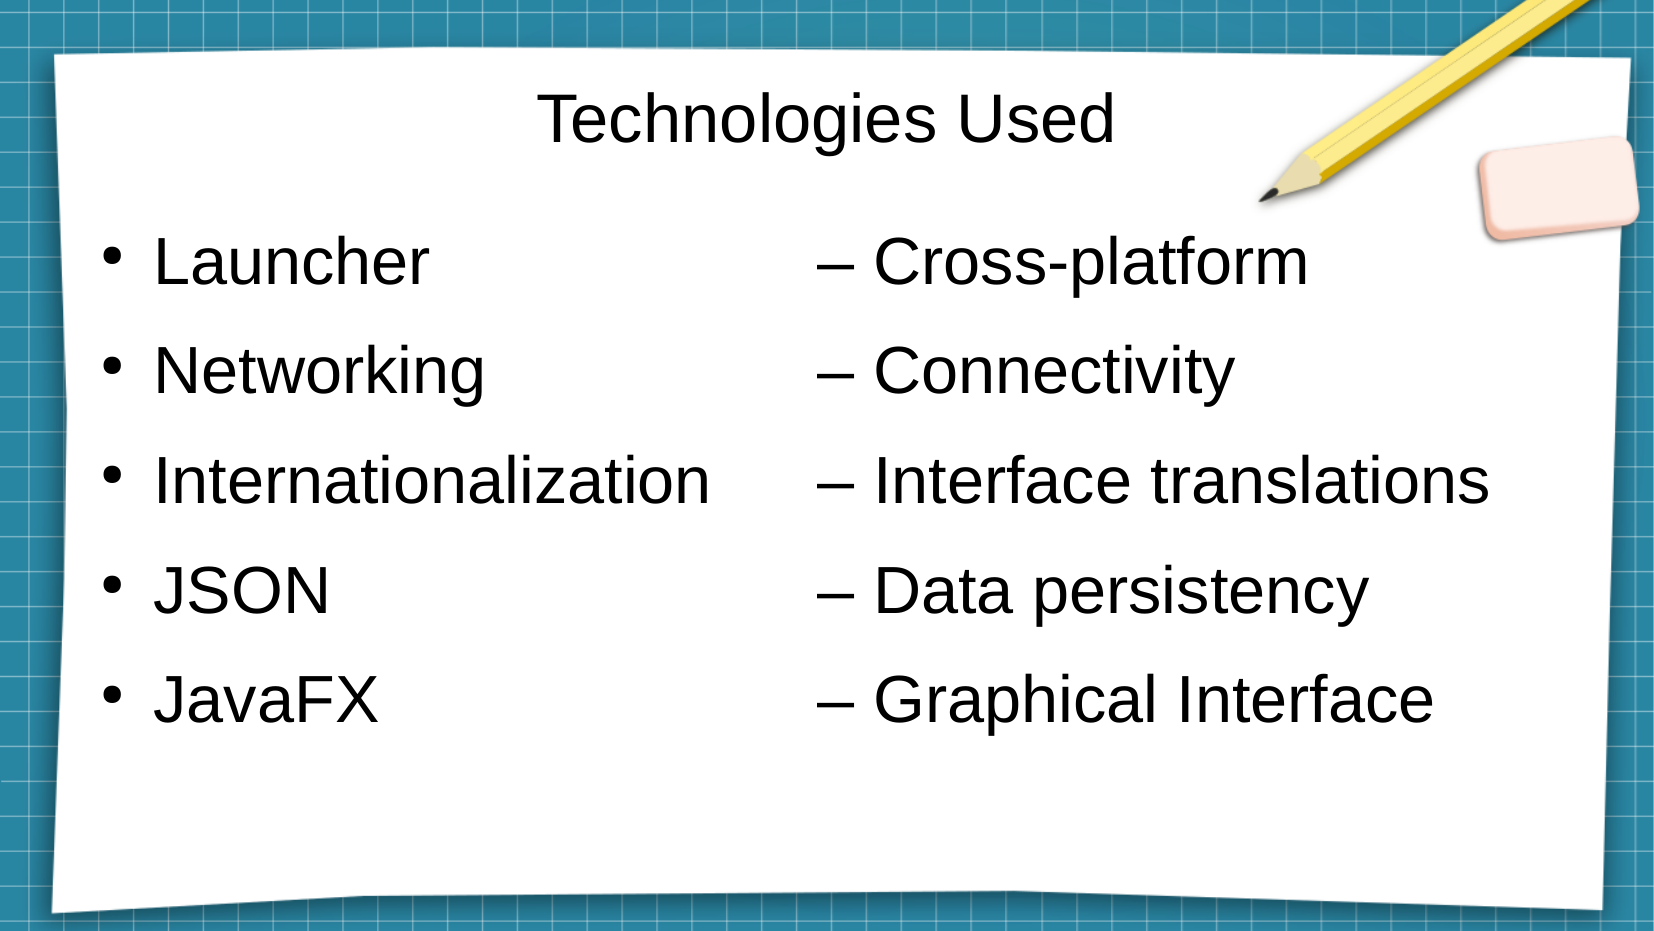

# Technologies Used
Launcher						– Cross-platform
Networking					– Connectivity
Internationalization		– Interface translations
JSON							– Data persistency
JavaFX						– Graphical Interface